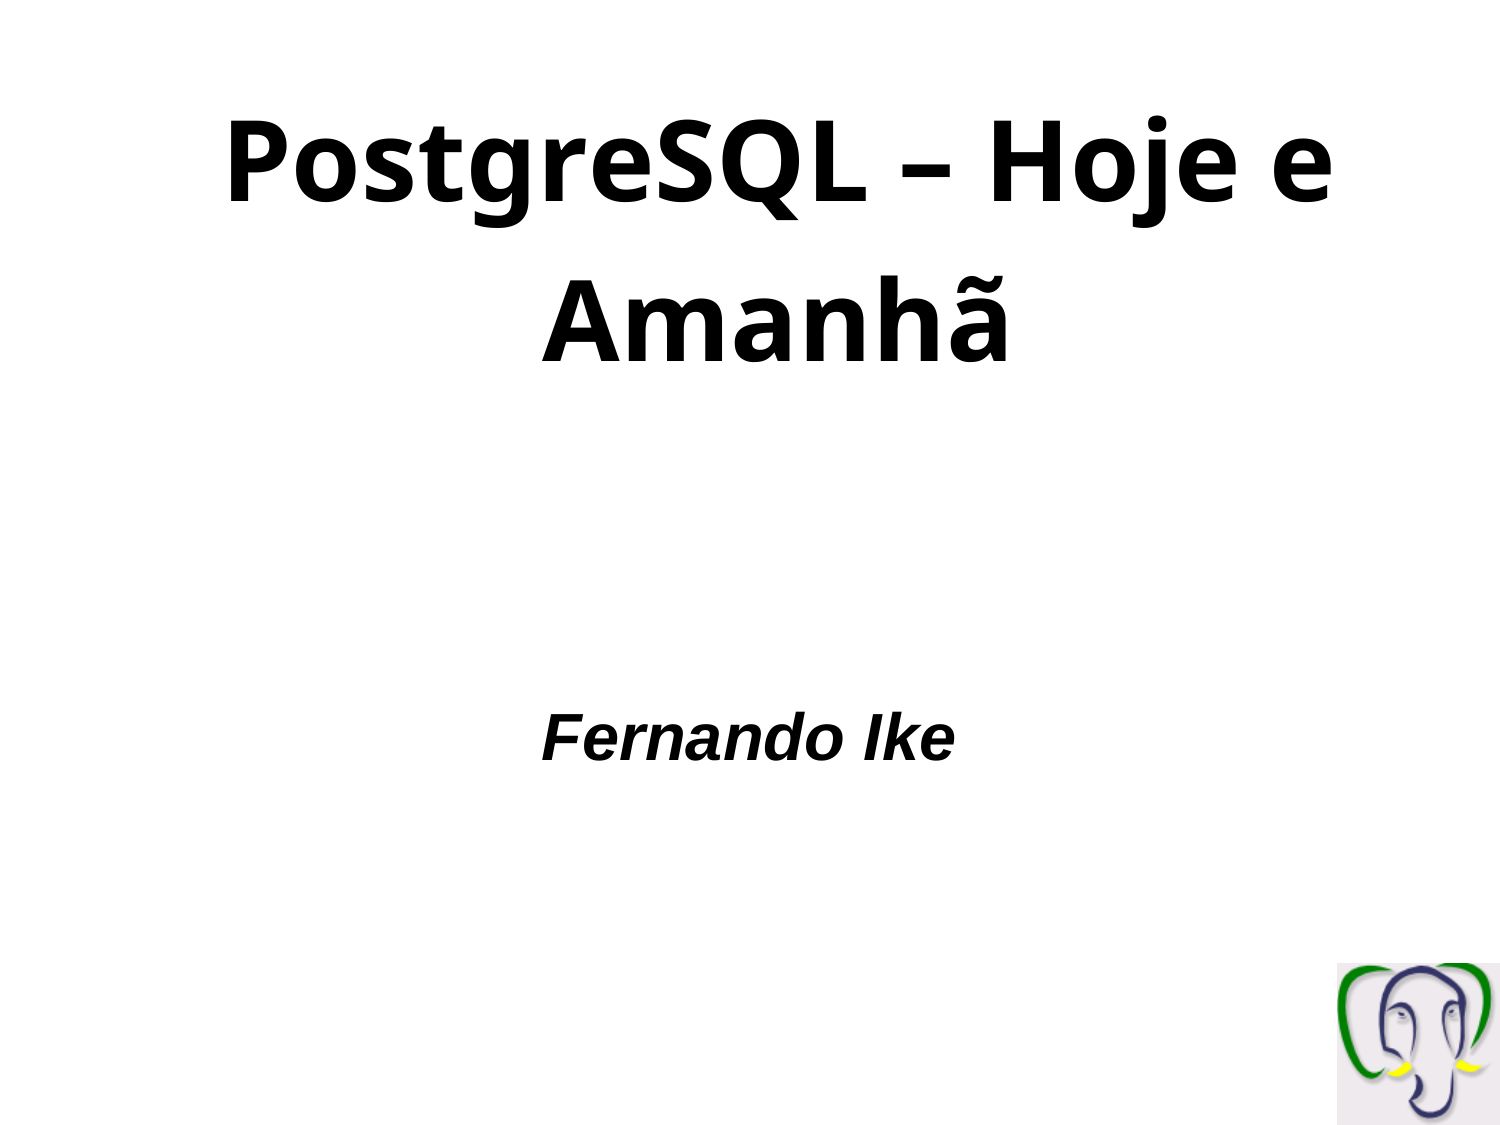

PostgreSQL – Hoje e Amanhã
Fernando Ike